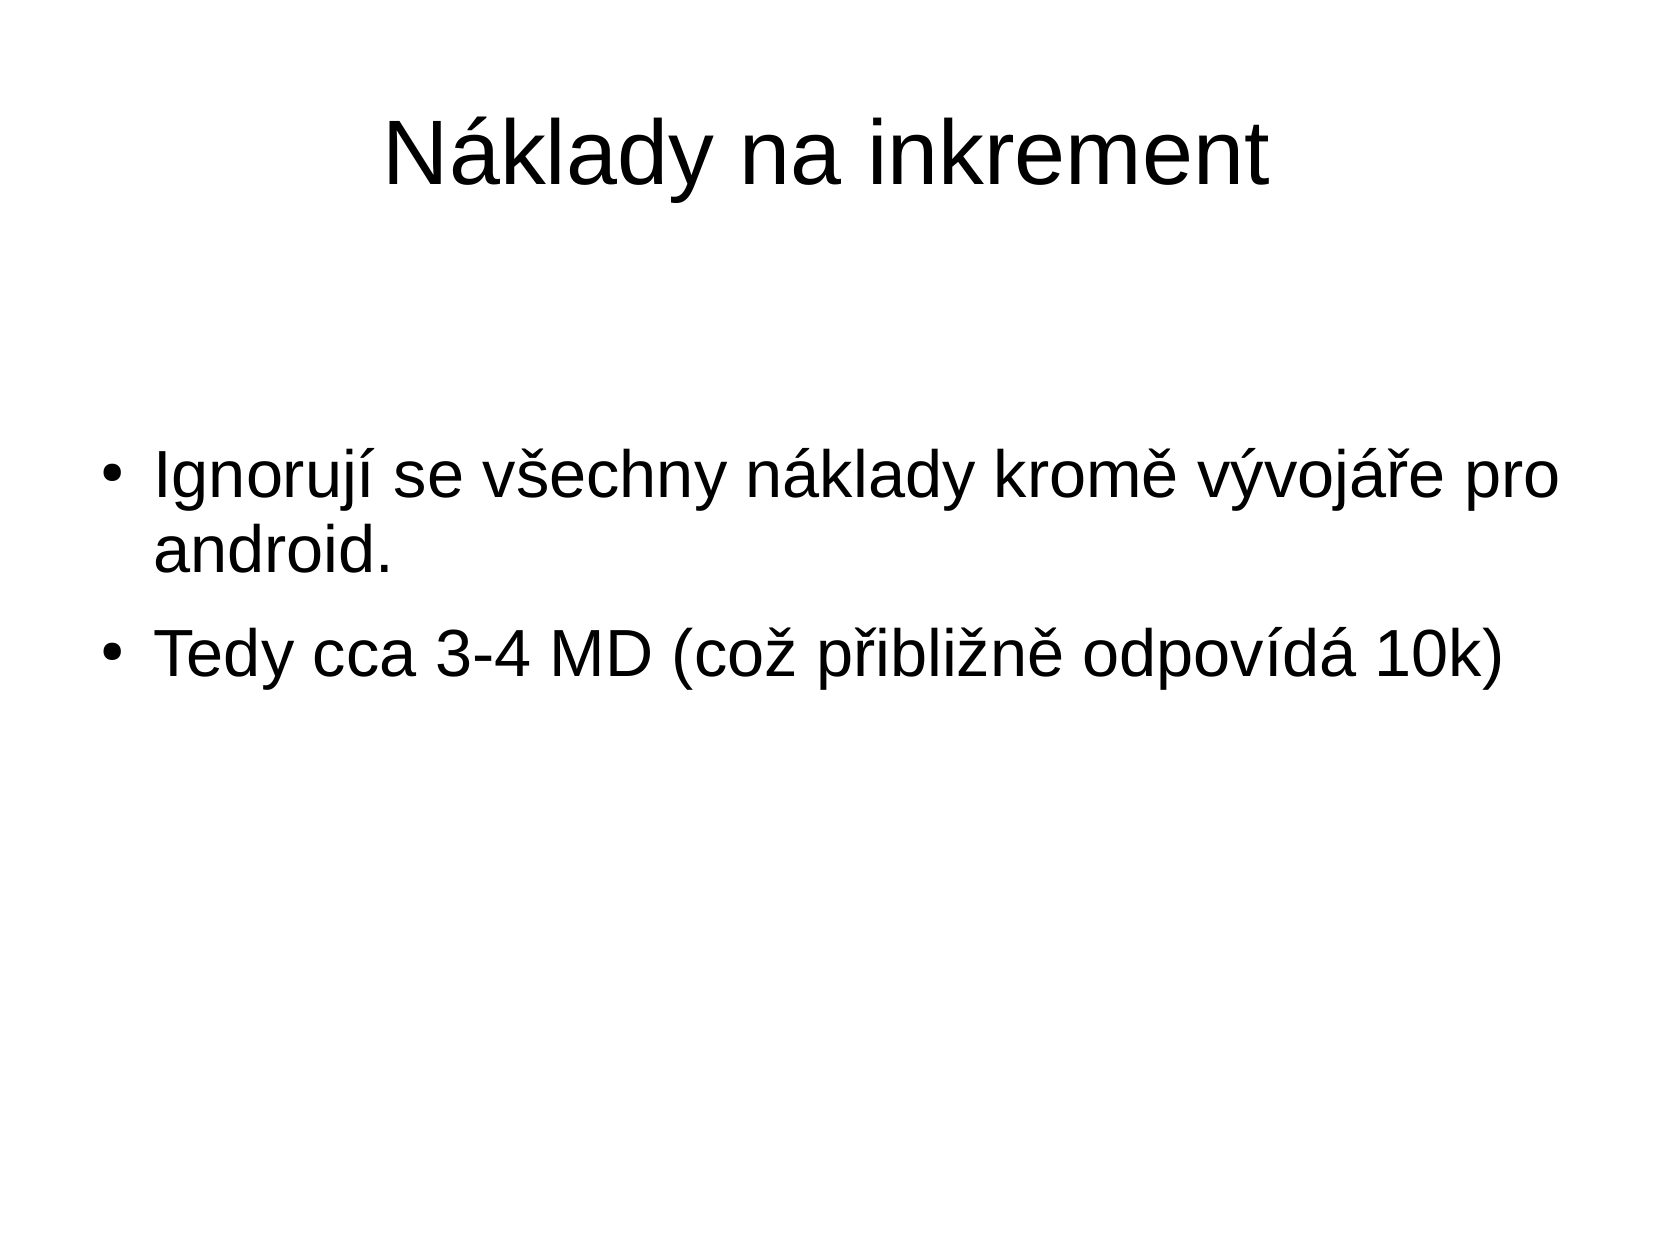

# Náklady na inkrement
Ignorují se všechny náklady kromě vývojáře pro android.
Tedy cca 3-4 MD (což přibližně odpovídá 10k)